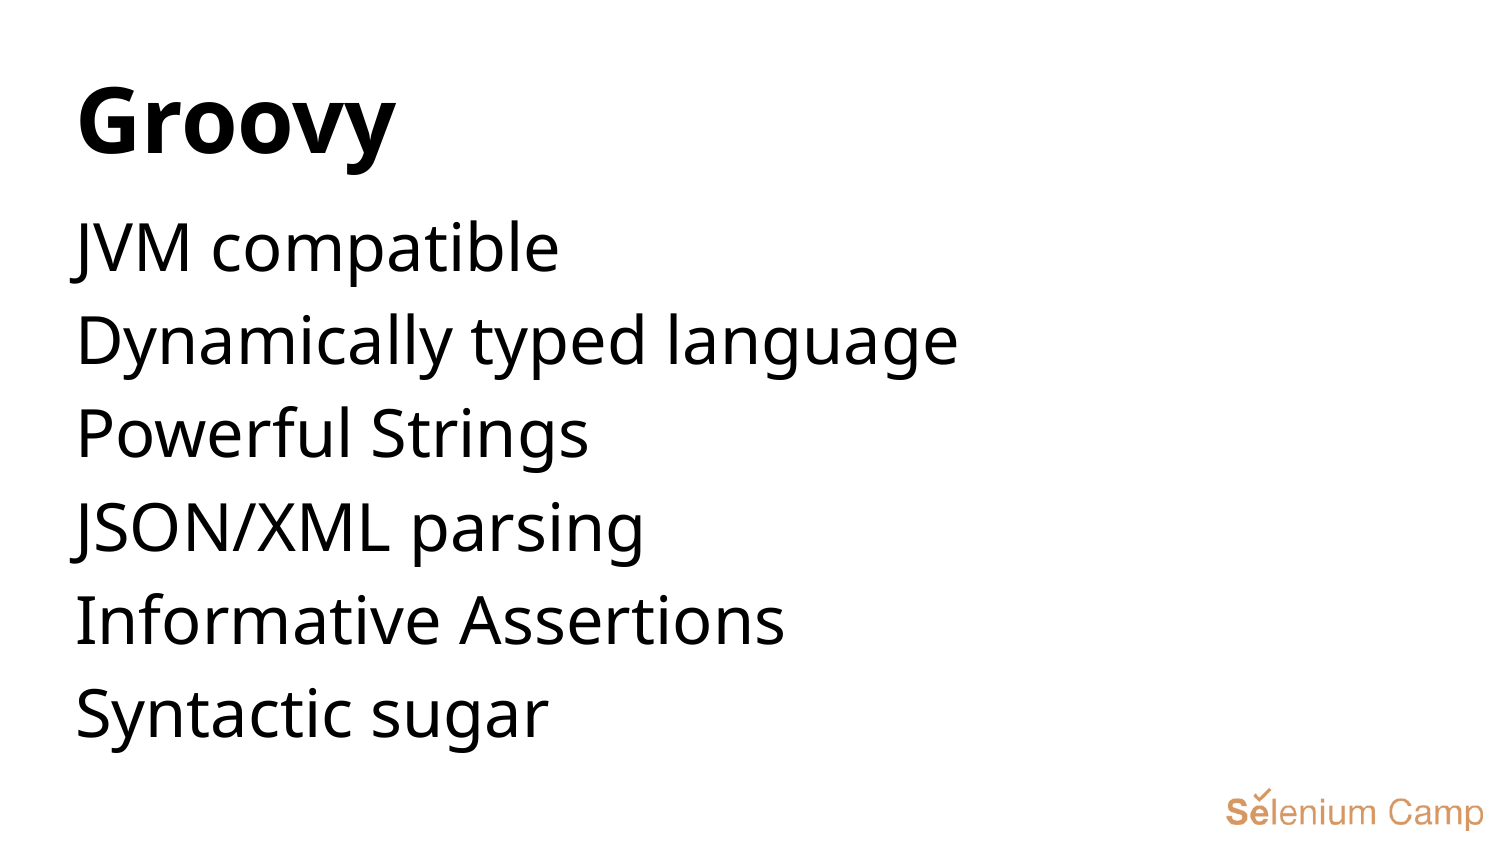

# Groovy
JVM compatible
Dynamically typed language
Powerful Strings
JSON/XML parsing
Informative Assertions
Syntactic sugar